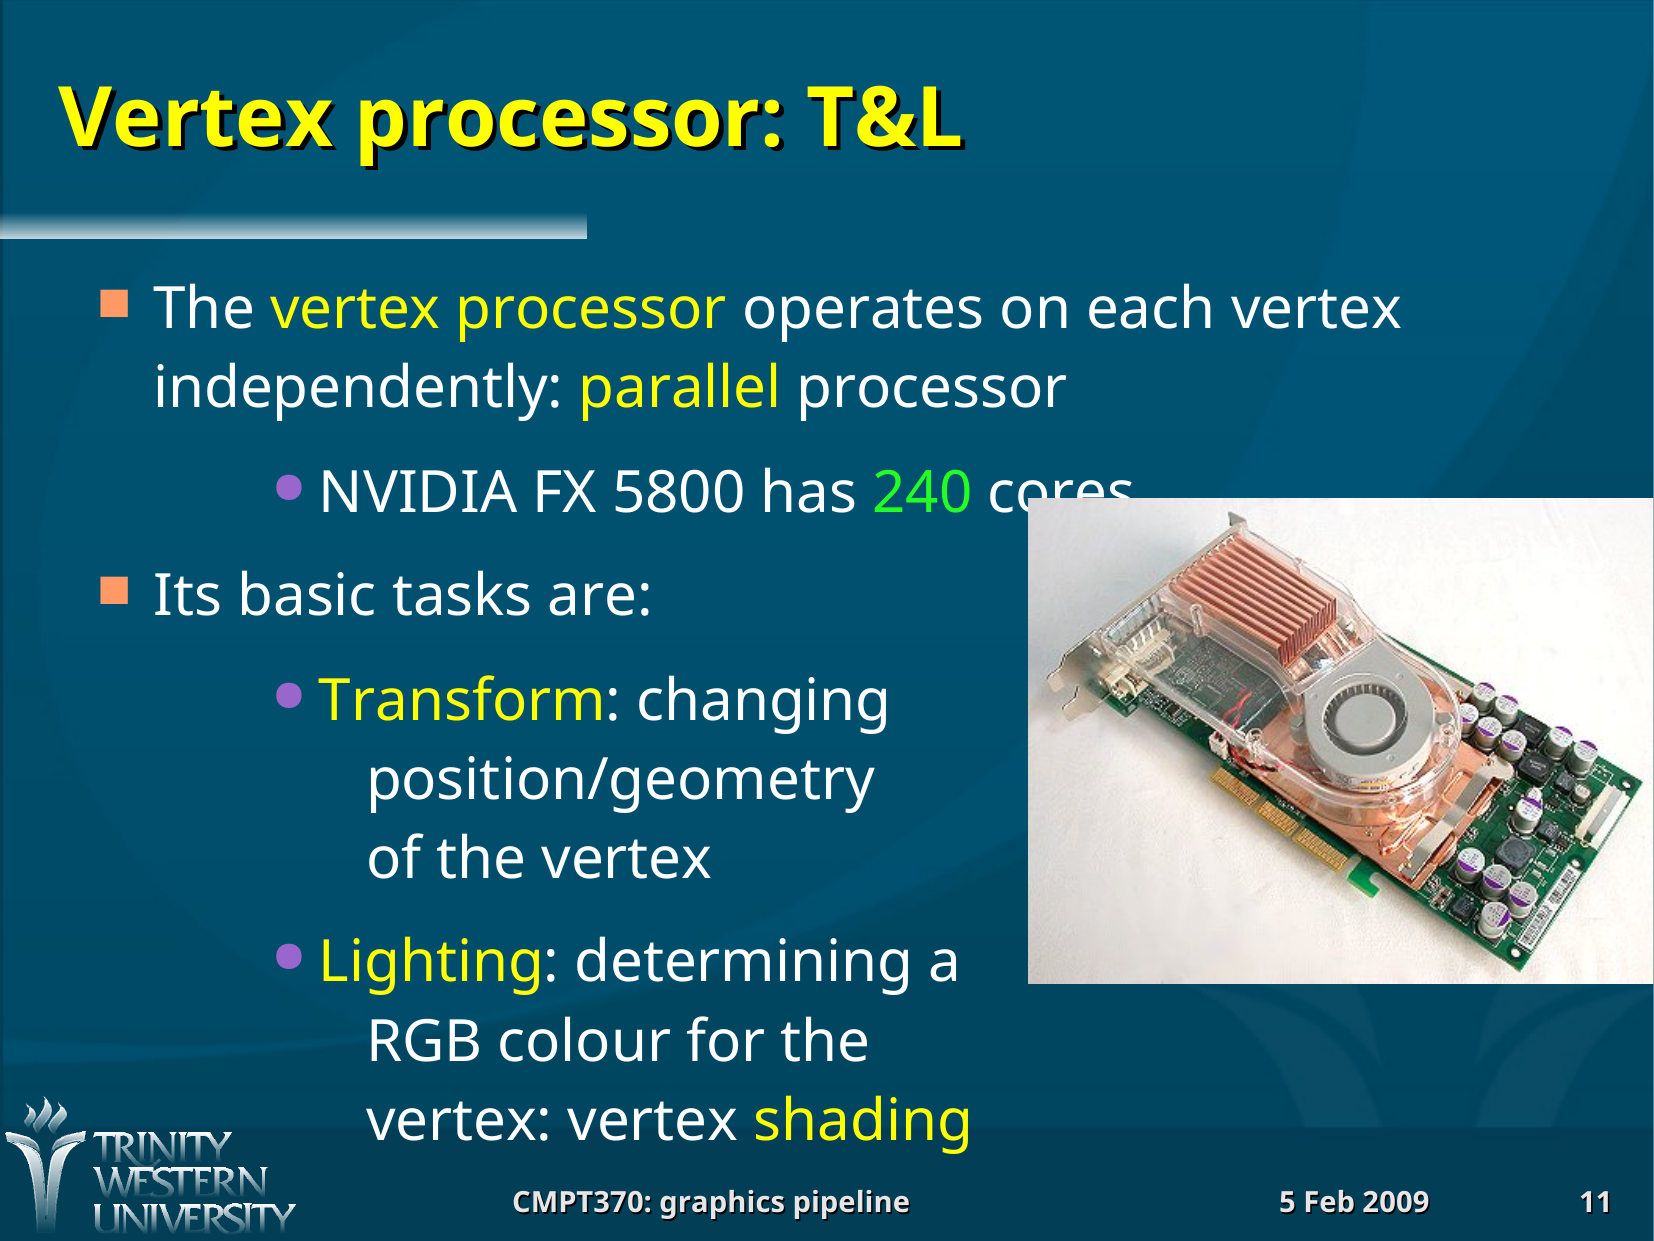

# Vertex processor: T&L
The vertex processor operates on each vertex independently: parallel processor
NVIDIA FX 5800 has 240 cores
Its basic tasks are:
Transform: changing
position/geometry
of the vertex
Lighting: determining a
RGB colour for the
vertex: vertex shading
CMPT370: graphics pipeline
5 Feb 2009
11